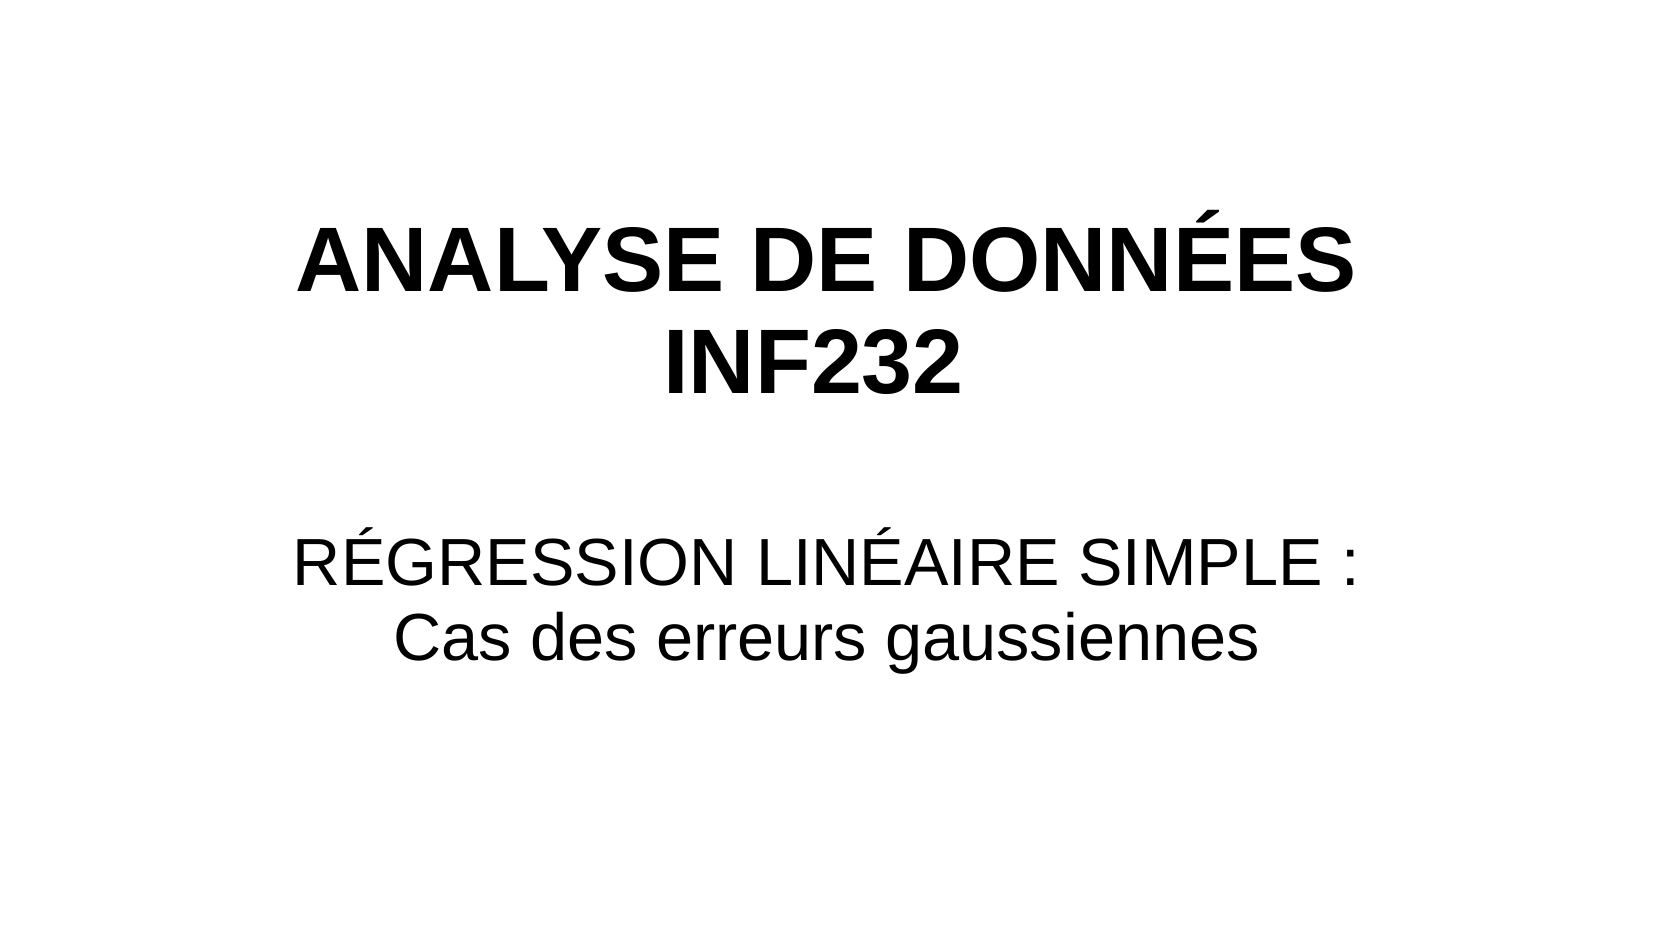

# ANALYSE DE DONNÉES INF232
RÉGRESSION LINÉAIRE SIMPLE :
Cas des erreurs gaussiennes